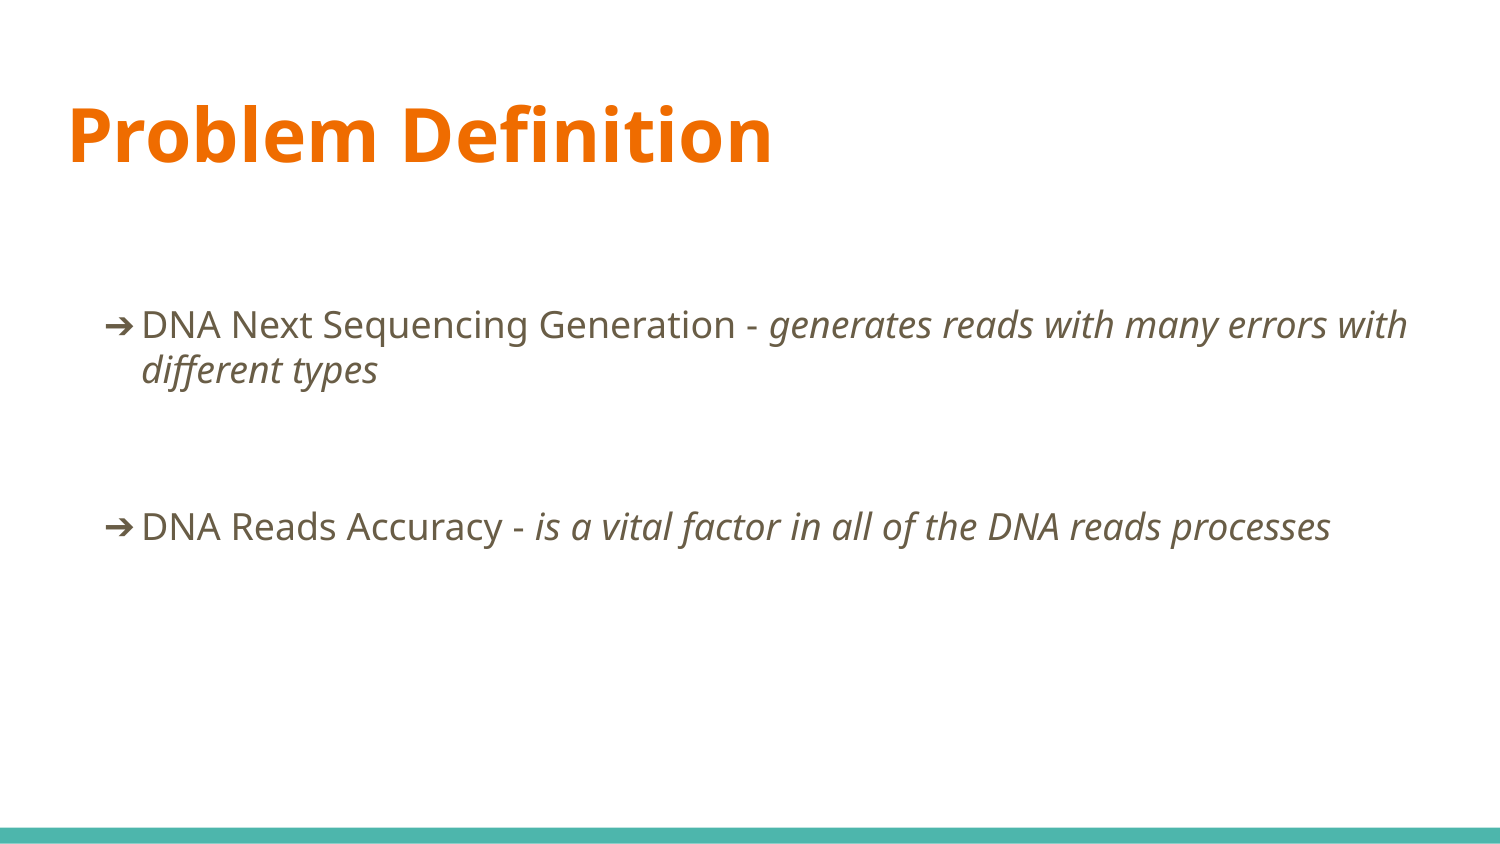

# Problem Definition
DNA Next Sequencing Generation - generates reads with many errors with different types
DNA Reads Accuracy - is a vital factor in all of the DNA reads processes